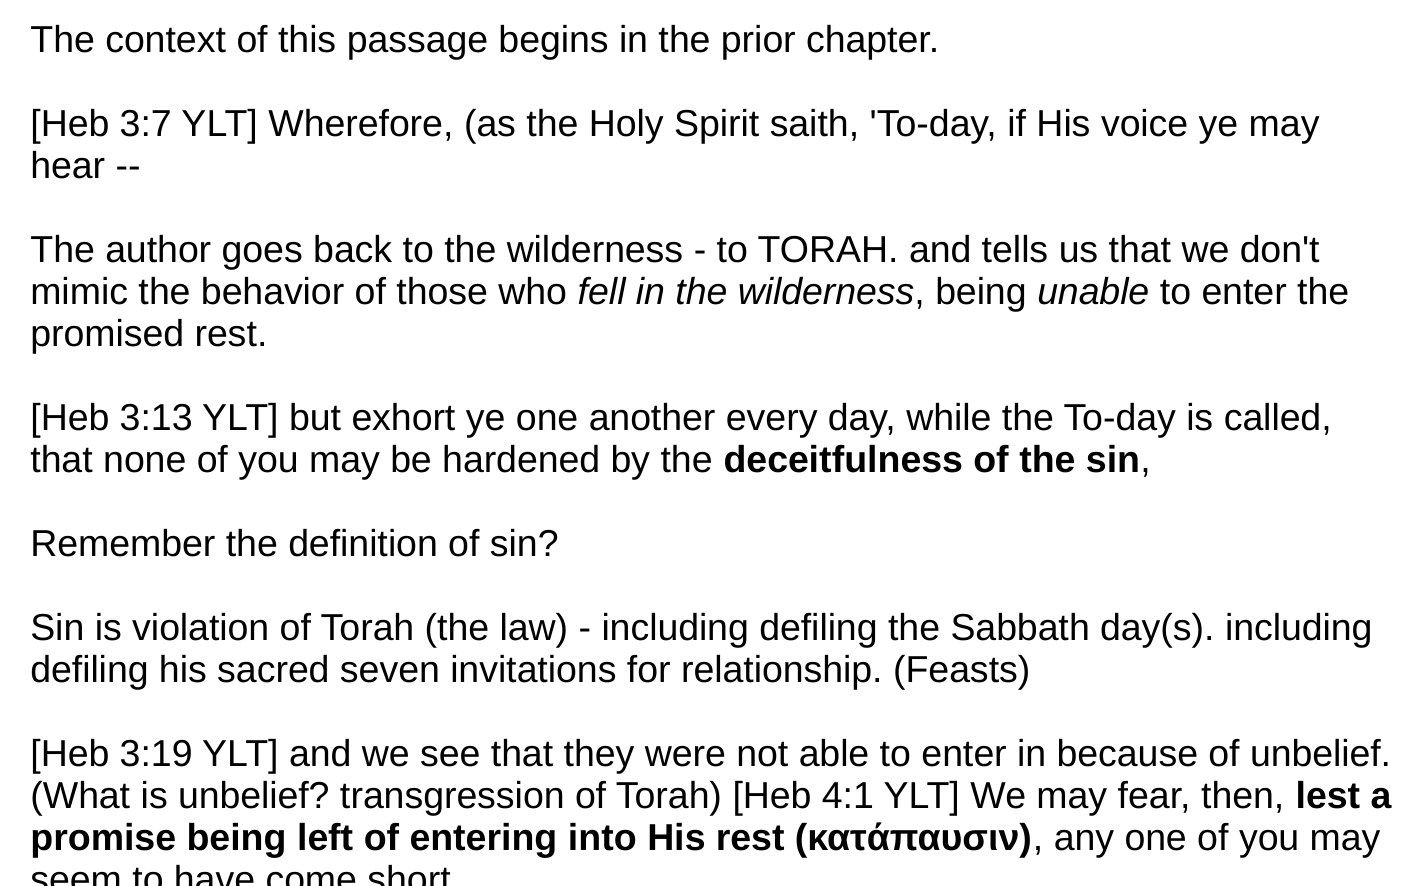

The context of this passage begins in the prior chapter.
[Heb 3:7 YLT] Wherefore, (as the Holy Spirit saith, 'To-day, if His voice ye may hear --
The author goes back to the wilderness - to TORAH. and tells us that we don't mimic the behavior of those who fell in the wilderness, being unable to enter the promised rest.
[Heb 3:13 YLT] but exhort ye one another every day, while the To-day is called, that none of you may be hardened by the deceitfulness of the sin,
Remember the definition of sin?
Sin is violation of Torah (the law) - including defiling the Sabbath day(s). including defiling his sacred seven invitations for relationship. (Feasts)
[Heb 3:19 YLT] and we see that they were not able to enter in because of unbelief. (What is unbelief? transgression of Torah) [Heb 4:1 YLT] We may fear, then, lest a promise being left of entering into His rest (κατάπαυσιν), any one of you may seem to have come short,
This is the opening context of the rest of chapter 4. That we live in FAITHFUL OBEDIENCE OF TORAH, so we also aren't cut off like the children of Israel in the wilderness. Now let's look at verse 9 in the YLT.
[Heb 4:9-11 YLT] there doth remain, then, a sabbatic rest (σαββατισμὸς) to the people of God, for he who did enter into his rest, he also rested from his works, as God from His own. May we be diligent, then, to enter into that rest, that no one in the same example of the unbelief may fall,
Doctrinally it's teaching, JESUS entered the rest - YOU HAVE NOT. WE are to diligently GUARD AND DO Torah, so we do not of UNBELIEF also FALL.